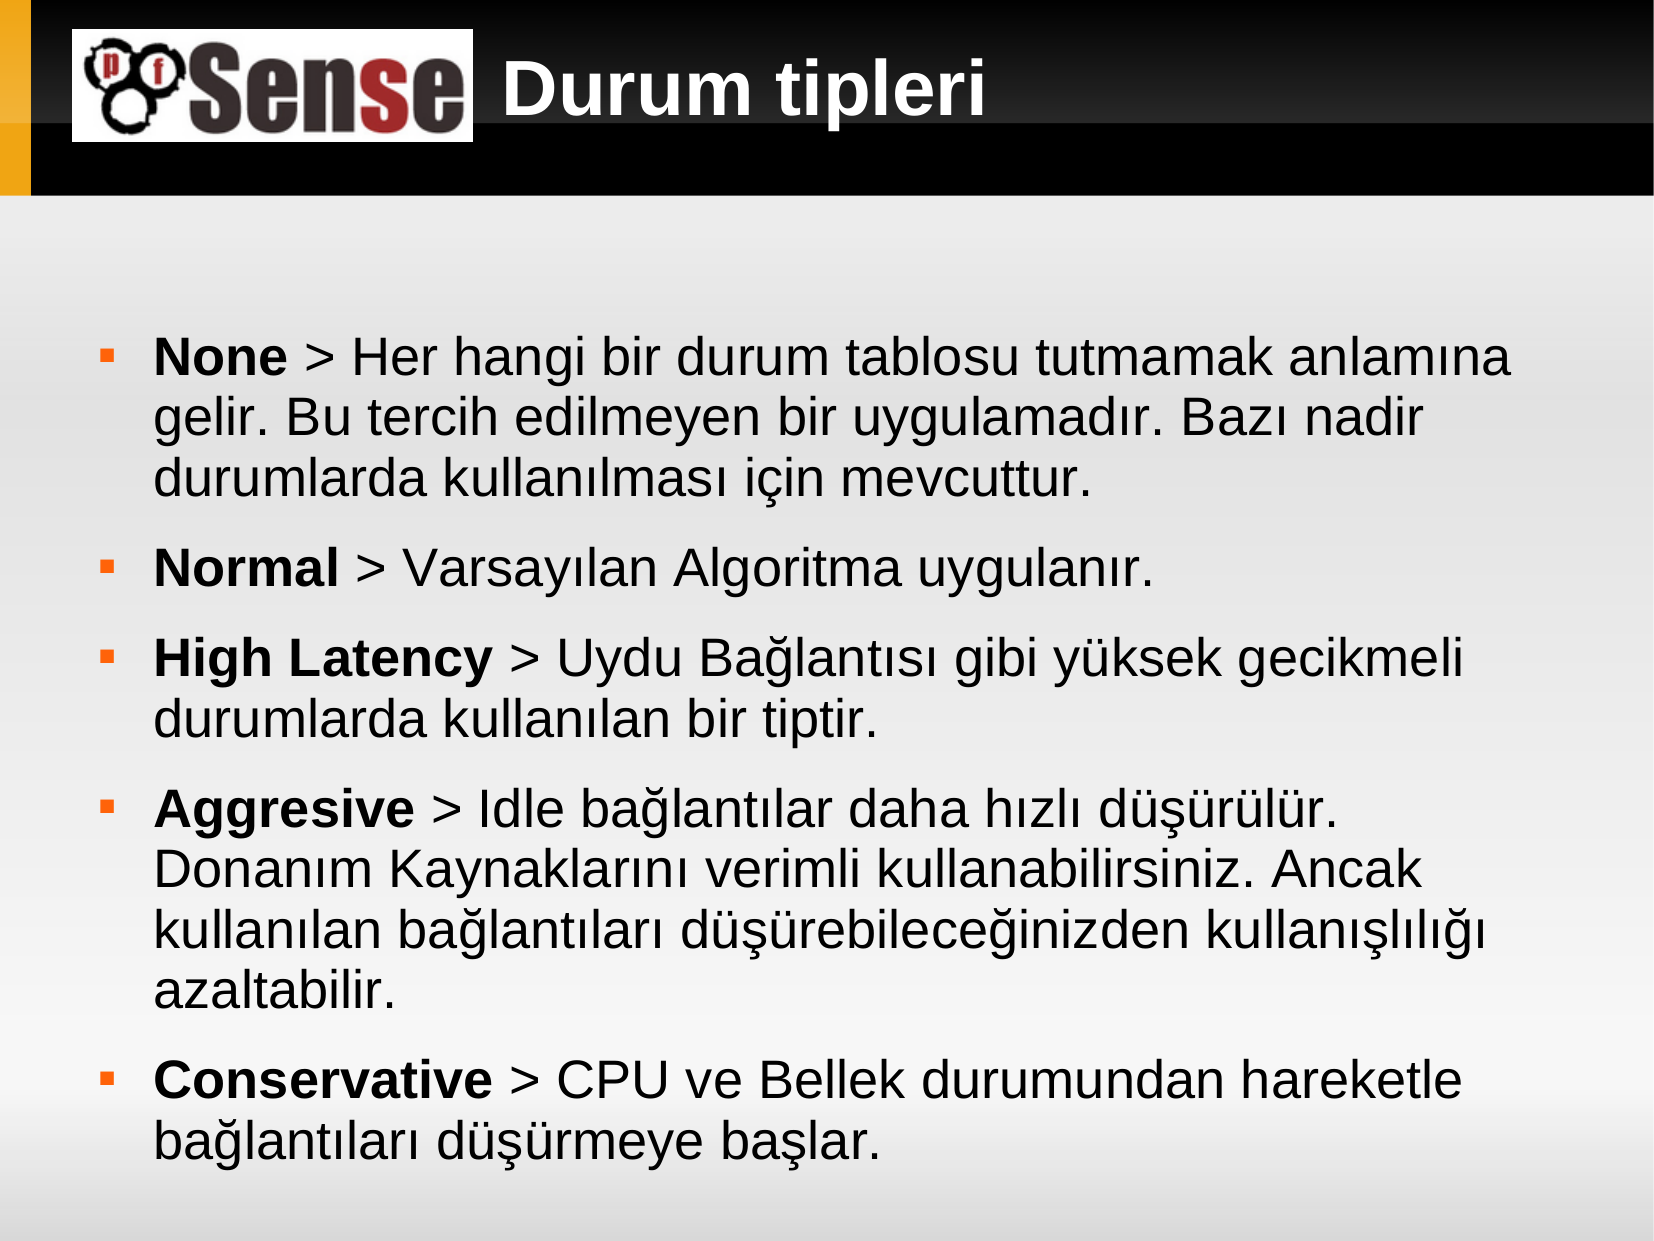

# Durum tipleri
None > Her hangi bir durum tablosu tutmamak anlamına gelir. Bu tercih edilmeyen bir uygulamadır. Bazı nadir durumlarda kullanılması için mevcuttur.
Normal > Varsayılan Algoritma uygulanır.
High Latency > Uydu Bağlantısı gibi yüksek gecikmeli durumlarda kullanılan bir tiptir.
Aggresive > Idle bağlantılar daha hızlı düşürülür. Donanım Kaynaklarını verimli kullanabilirsiniz. Ancak kullanılan bağlantıları düşürebileceğinizden kullanışlılığı azaltabilir.
Conservative > CPU ve Bellek durumundan hareketle bağlantıları düşürmeye başlar.